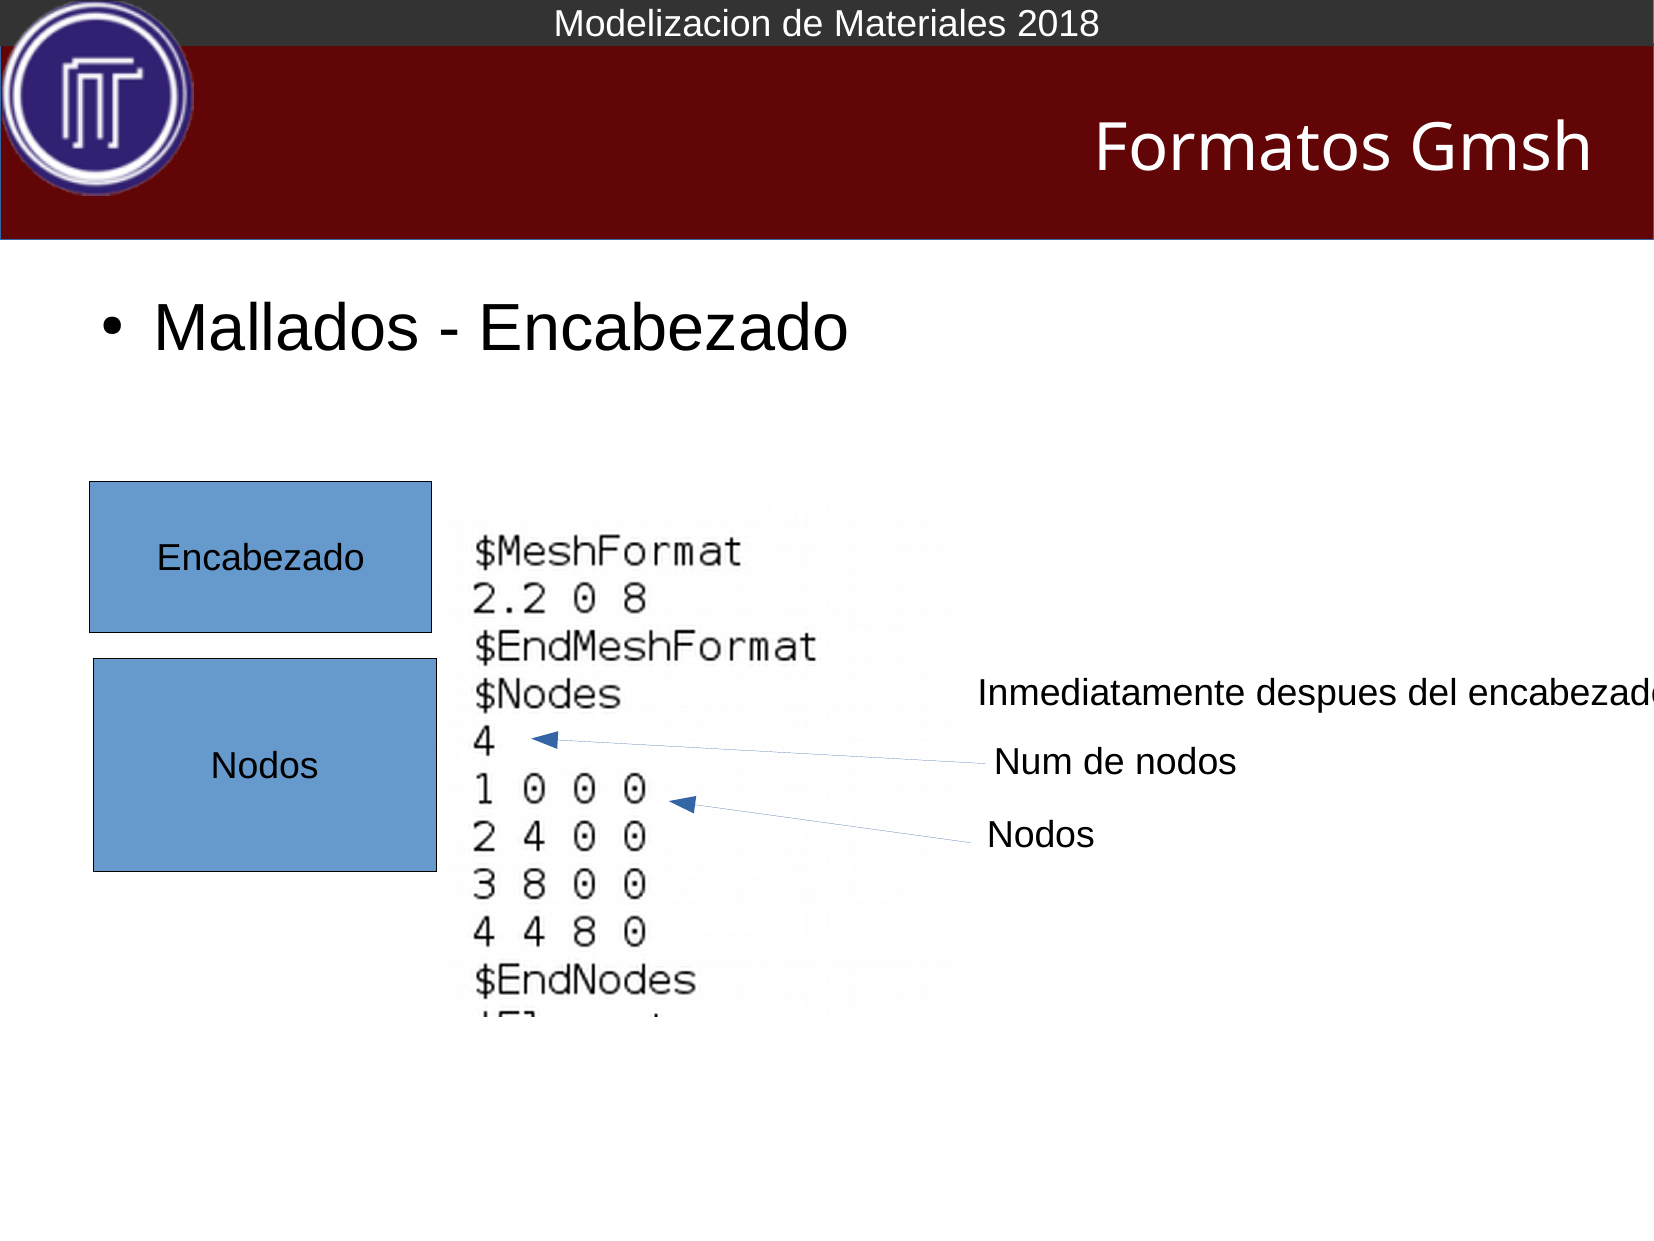

# Formatos Gmsh
Mallados - Encabezado
Encabezado
Nodos
Inmediatamente despues del encabezado.
Num de nodos
Nodos